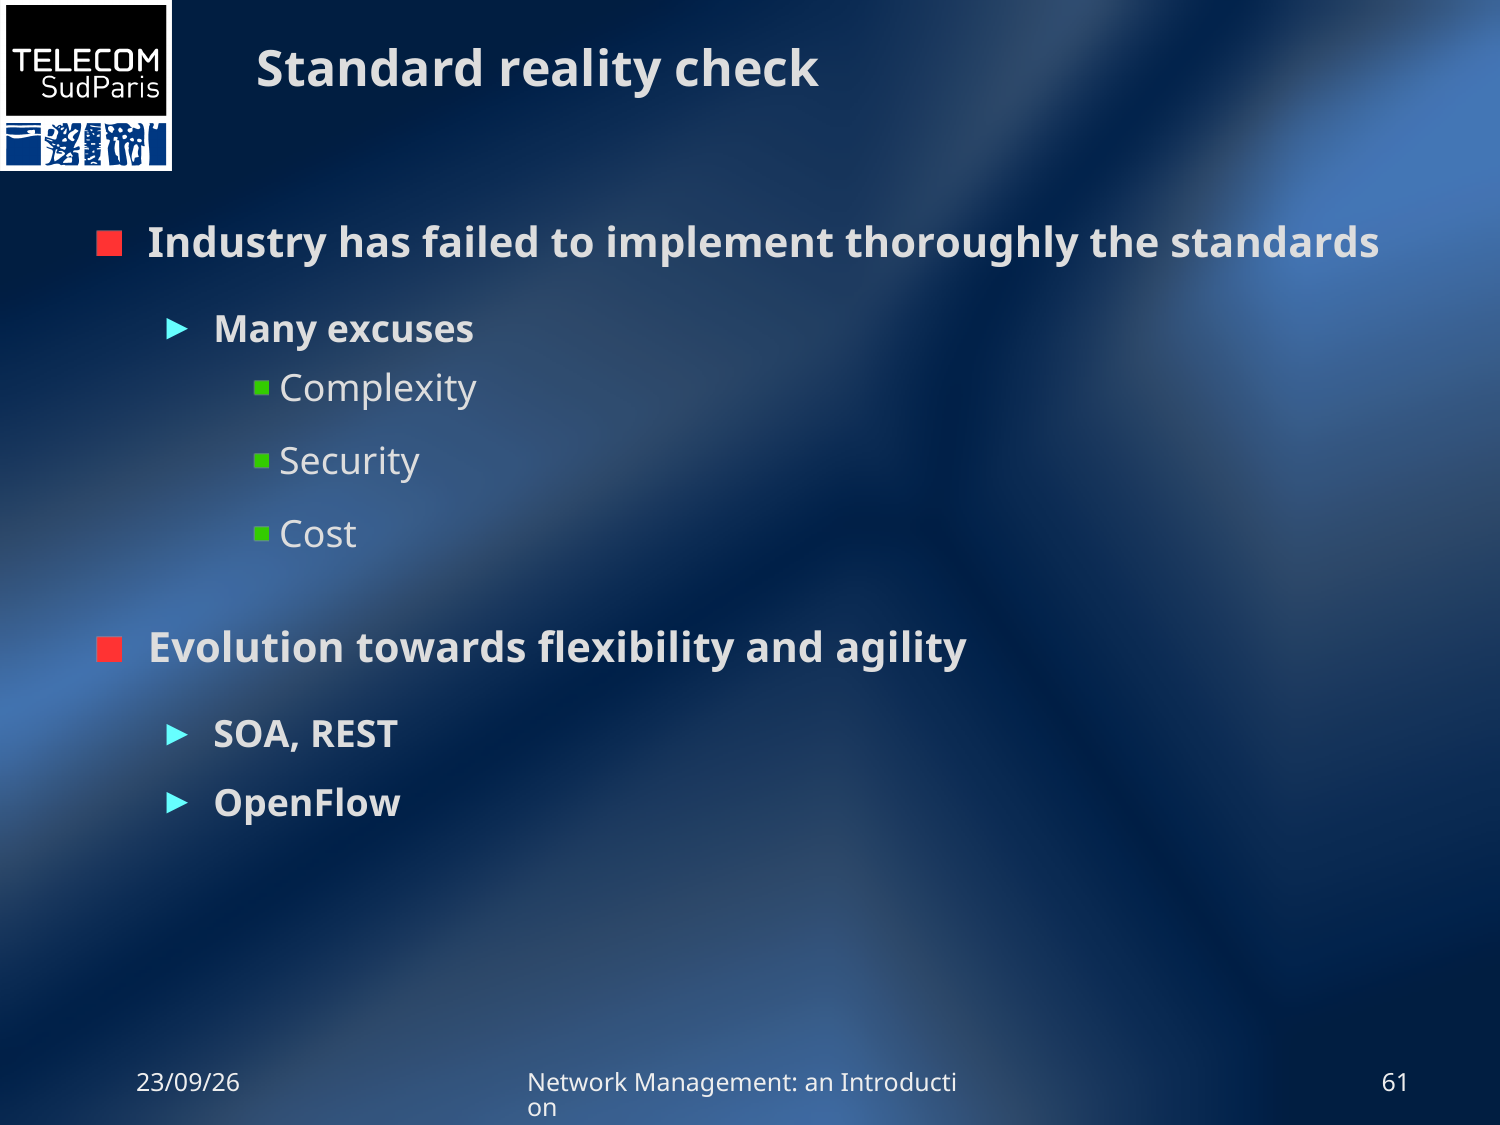

# Standard reality check
Industry has failed to implement thoroughly the standards
Many excuses
Complexity
Security
Cost
Evolution towards flexibility and agility
SOA, REST
OpenFlow
Network Management: an Introduction
61